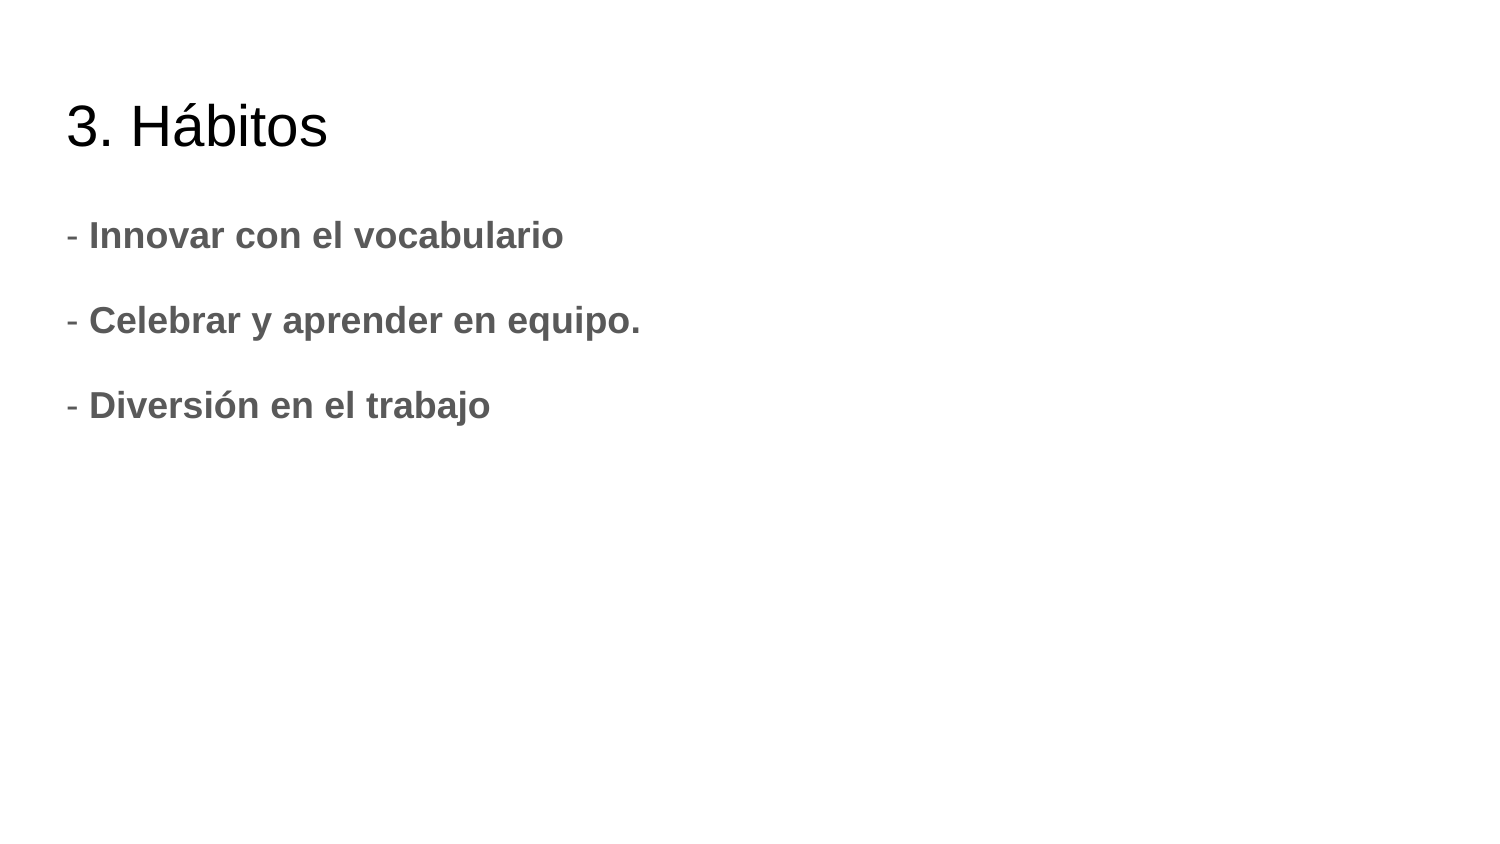

3. Hábitos
# - Innovar con el vocabulario
- Celebrar y aprender en equipo.
- Diversión en el trabajo